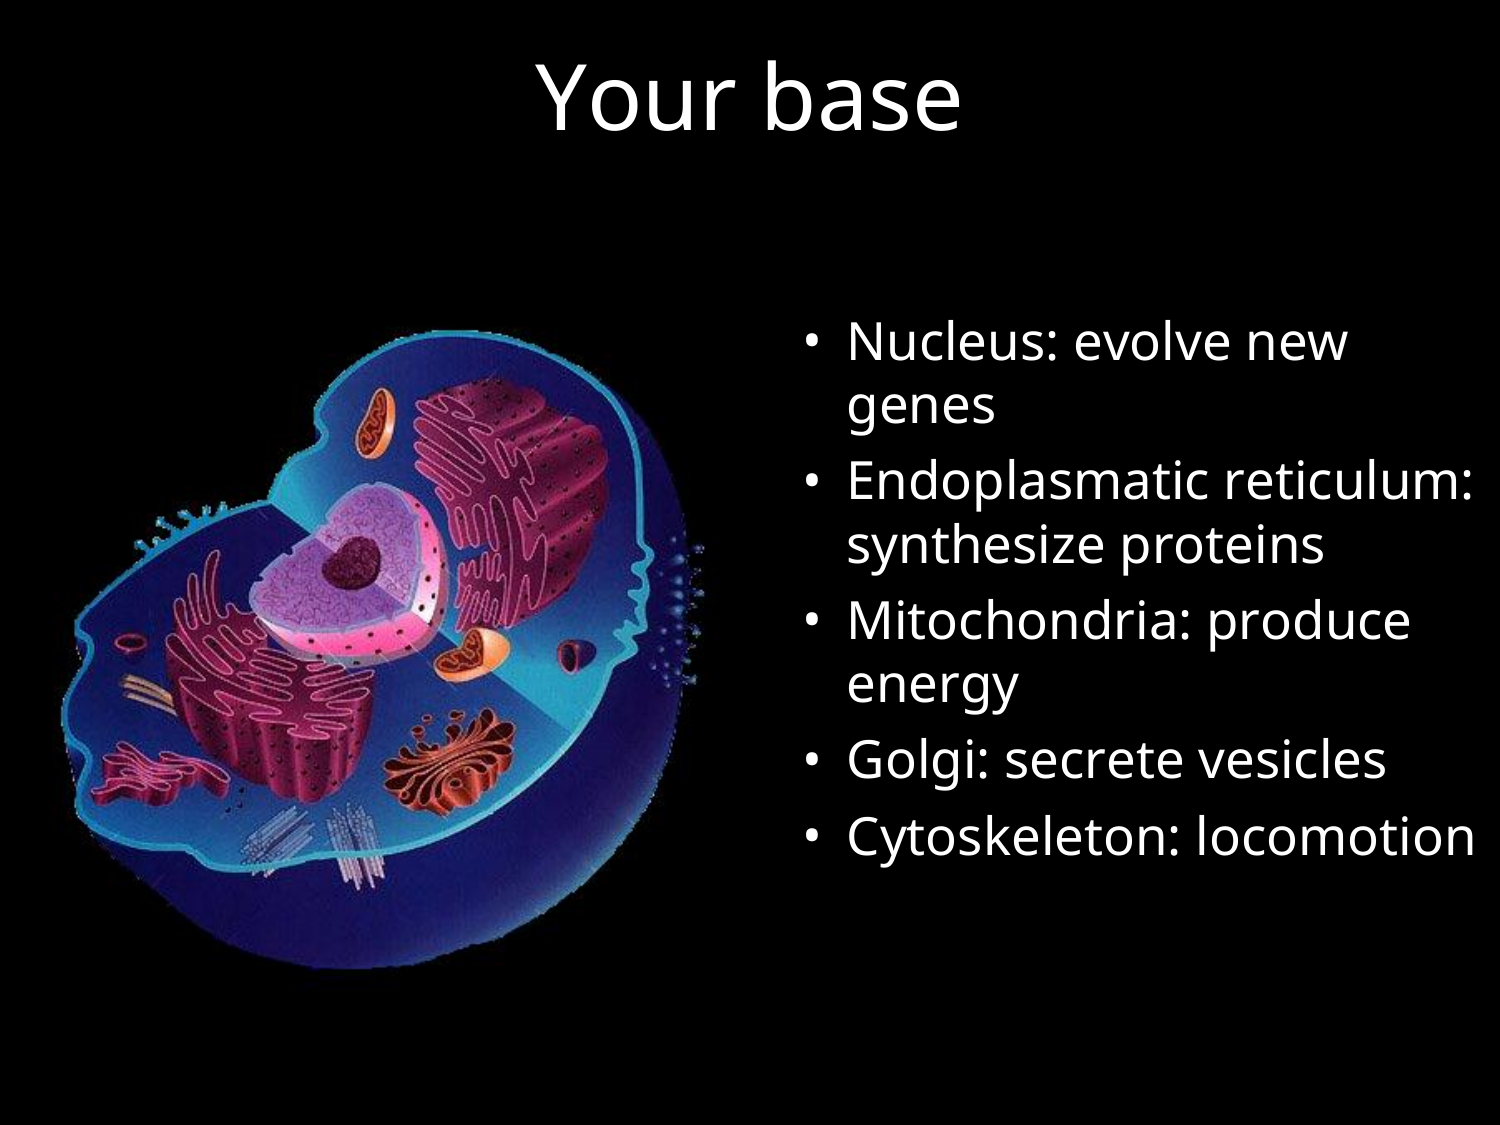

# Your base
Nucleus: evolve new genes
Endoplasmatic reticulum: synthesize proteins
Mitochondria: produce energy
Golgi: secrete vesicles
Cytoskeleton: locomotion